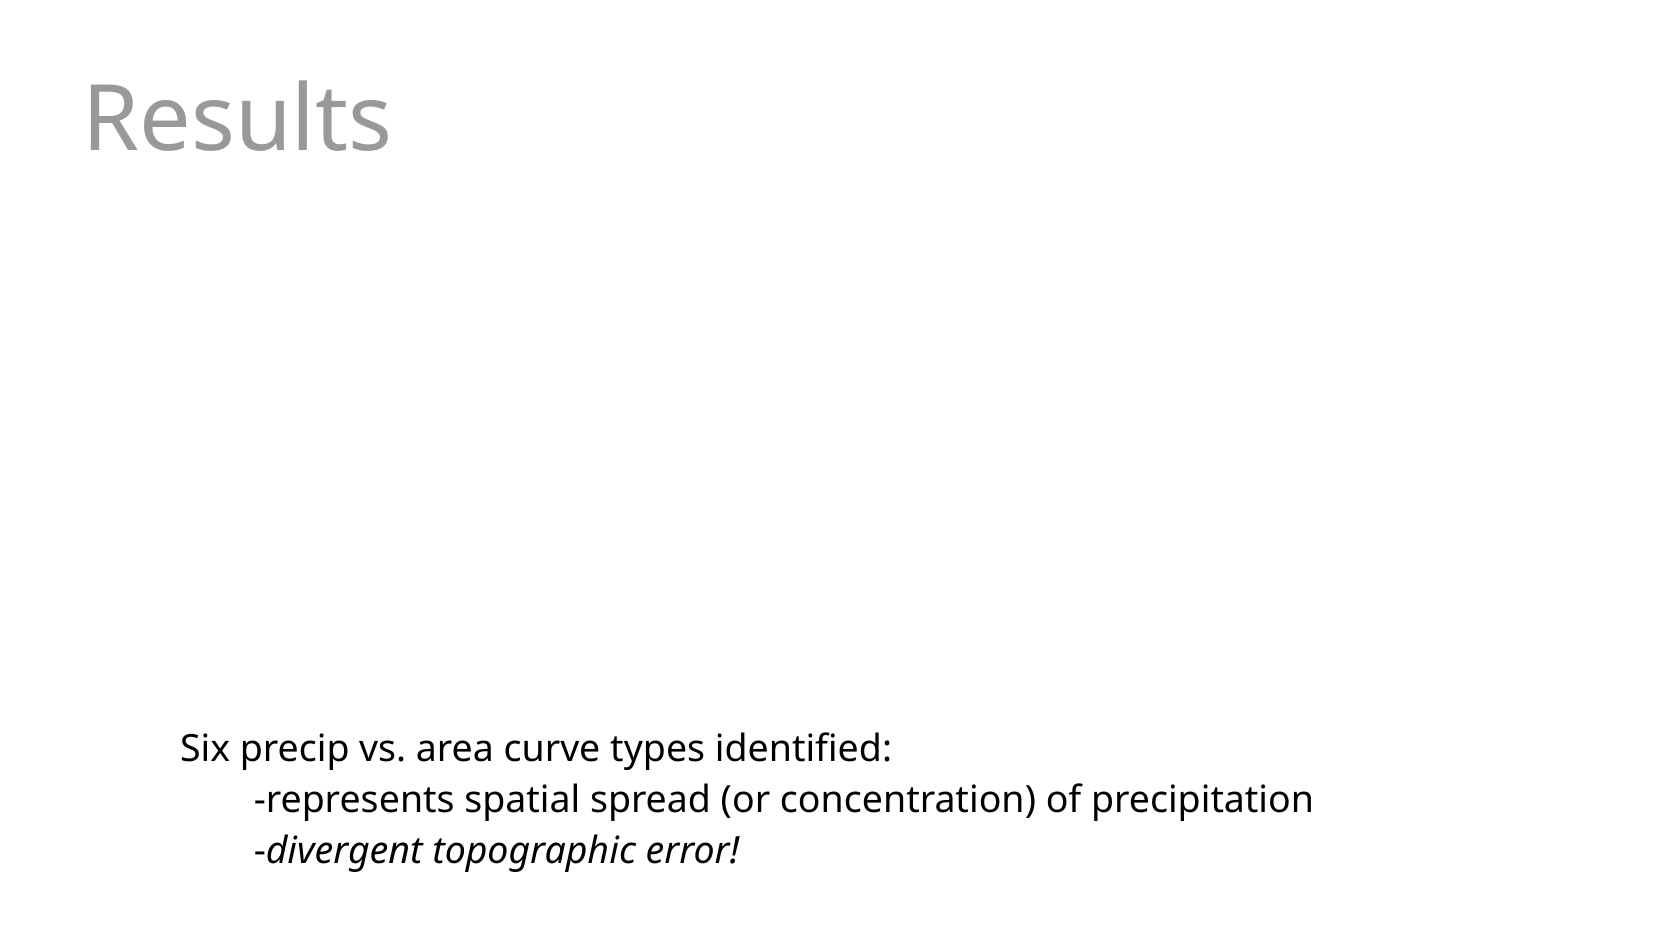

# Results
Six precip vs. area curve types identified:
	-represents spatial spread (or concentration) of precipitation
	-divergent topographic error!